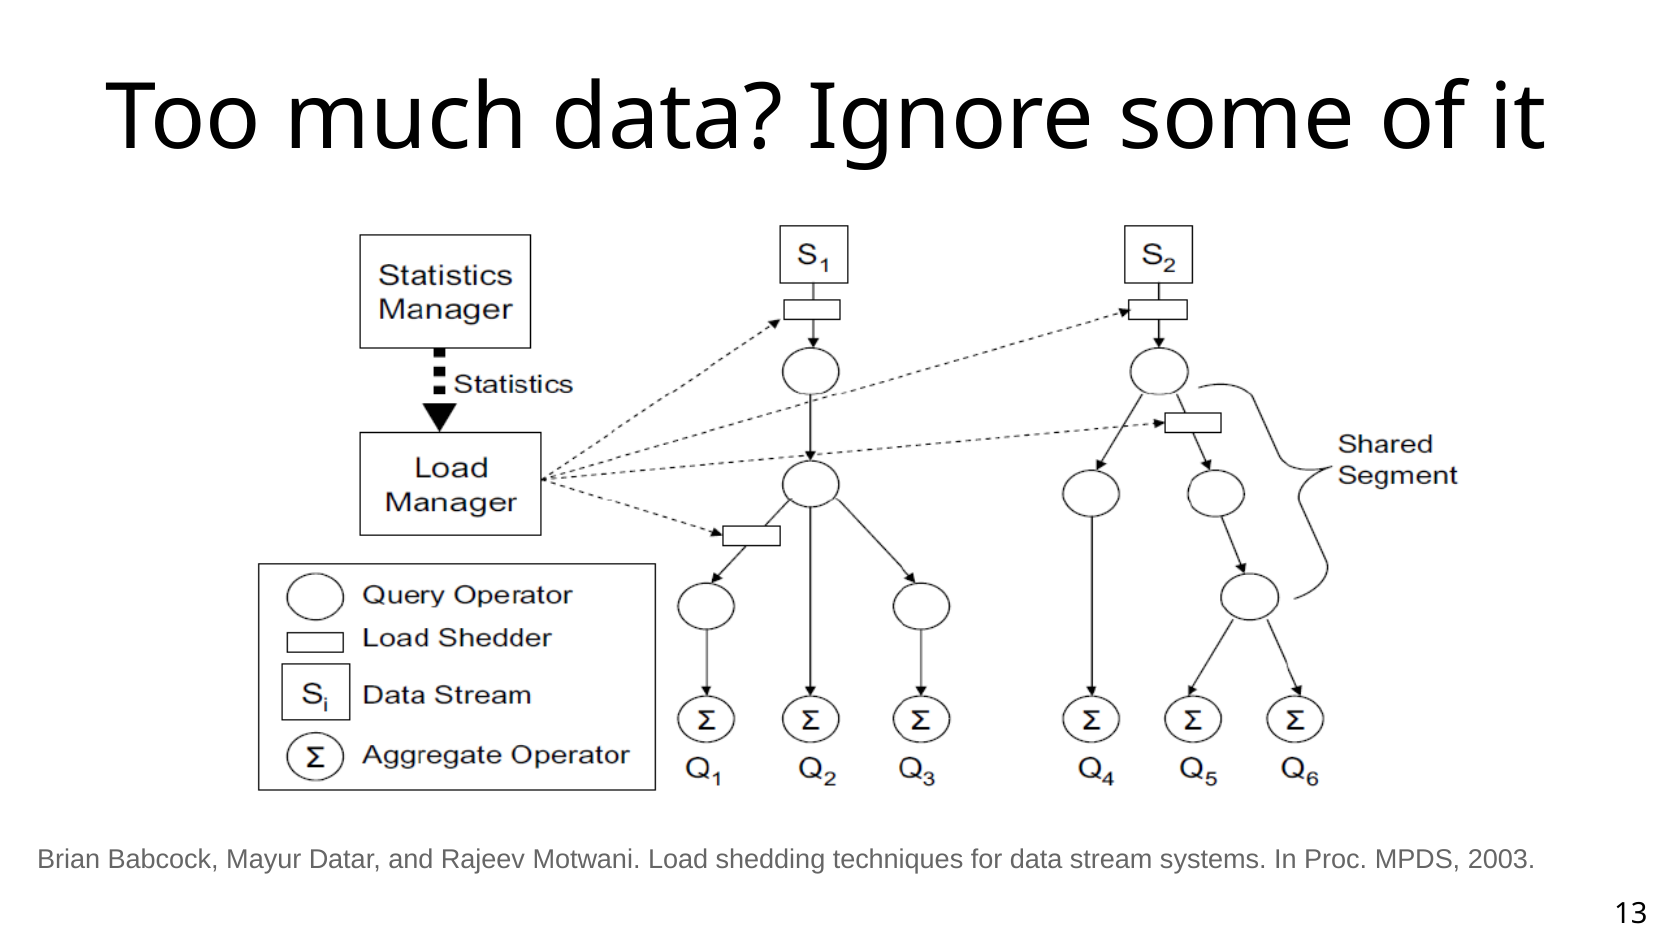

# Too much data? Ignore some of it
Brian Babcock, Mayur Datar, and Rajeev Motwani. Load shedding techniques for data stream systems. In Proc. MPDS, 2003.
13